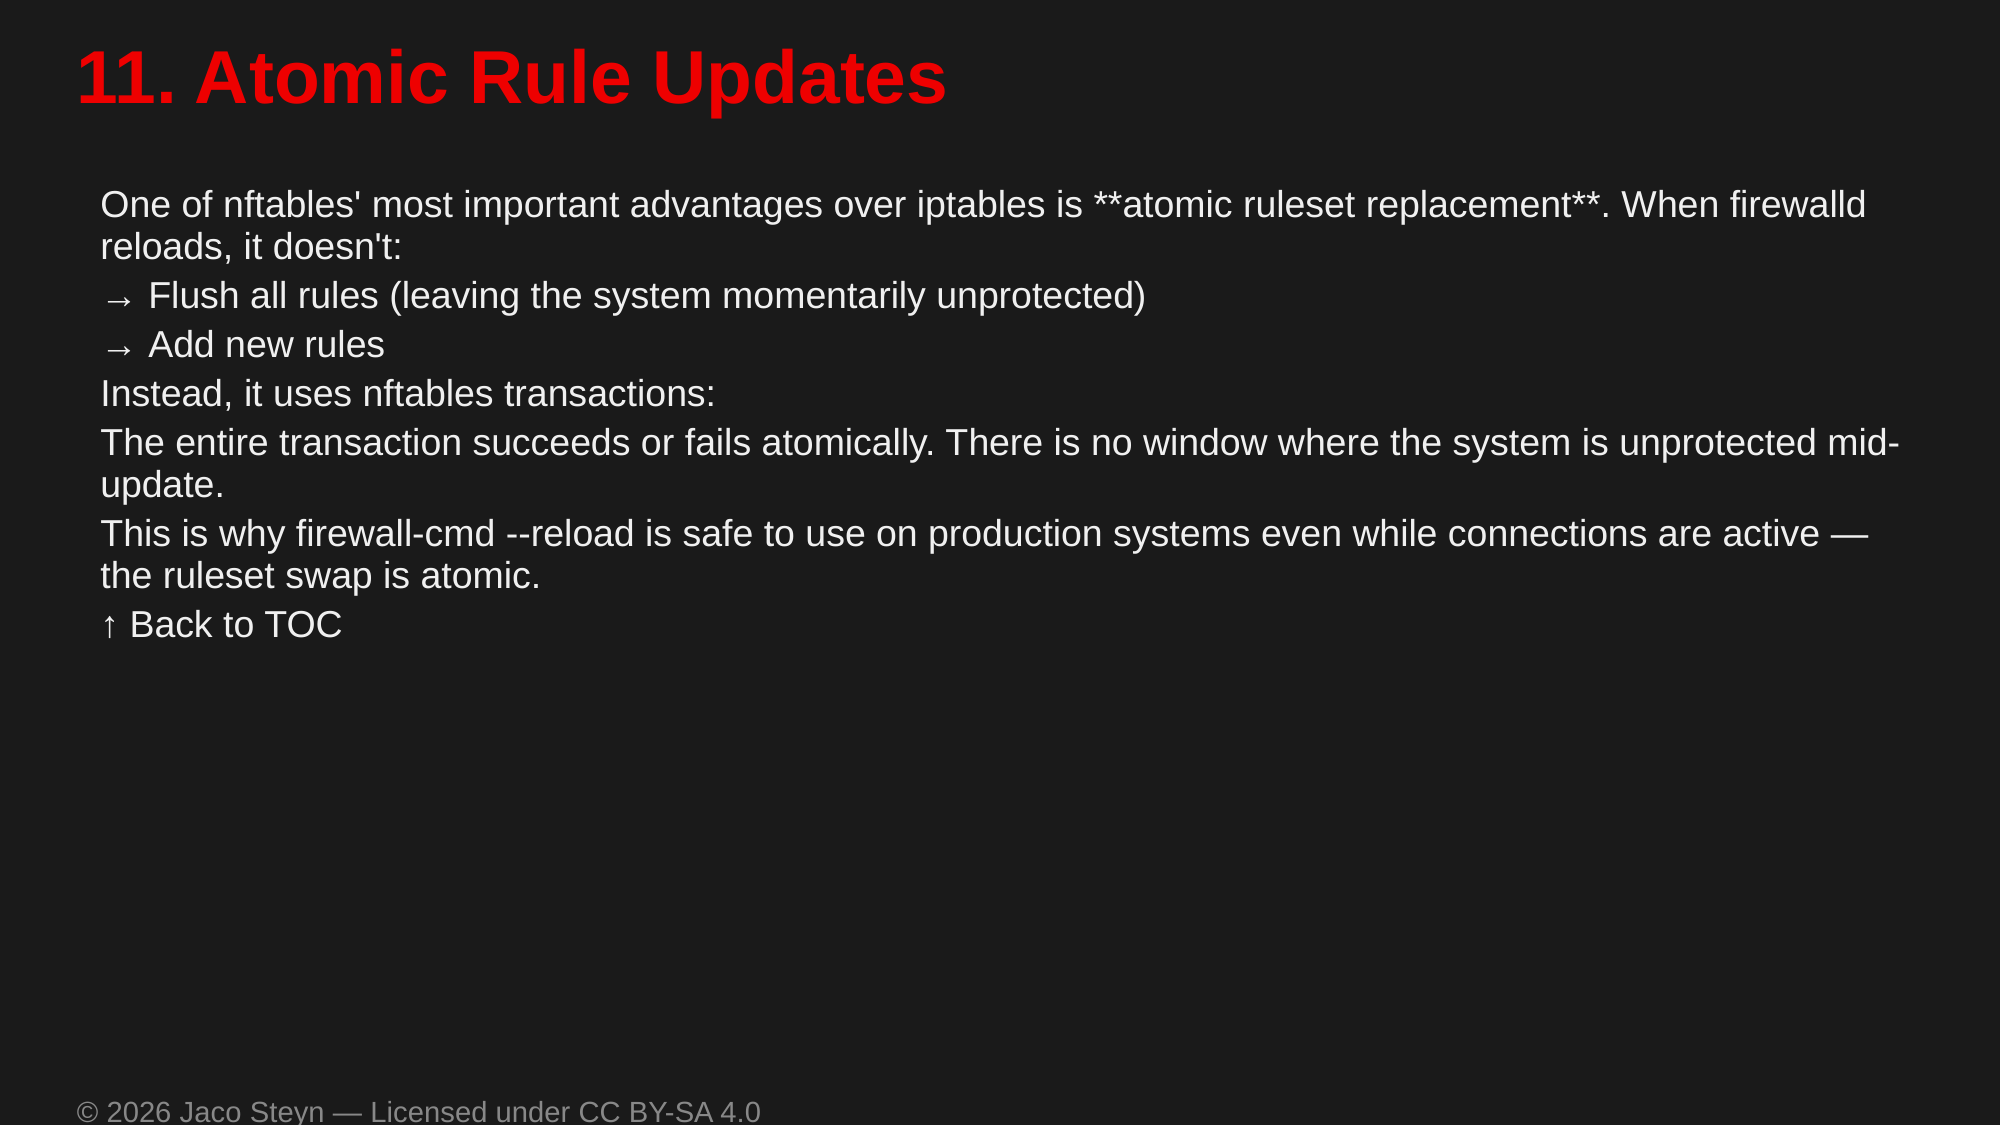

11. Atomic Rule Updates
One of nftables' most important advantages over iptables is **atomic ruleset replacement**. When firewalld reloads, it doesn't:
→ Flush all rules (leaving the system momentarily unprotected)
→ Add new rules
Instead, it uses nftables transactions:
The entire transaction succeeds or fails atomically. There is no window where the system is unprotected mid-update.
This is why firewall-cmd --reload is safe to use on production systems even while connections are active — the ruleset swap is atomic.
↑ Back to TOC
© 2026 Jaco Steyn — Licensed under CC BY-SA 4.0